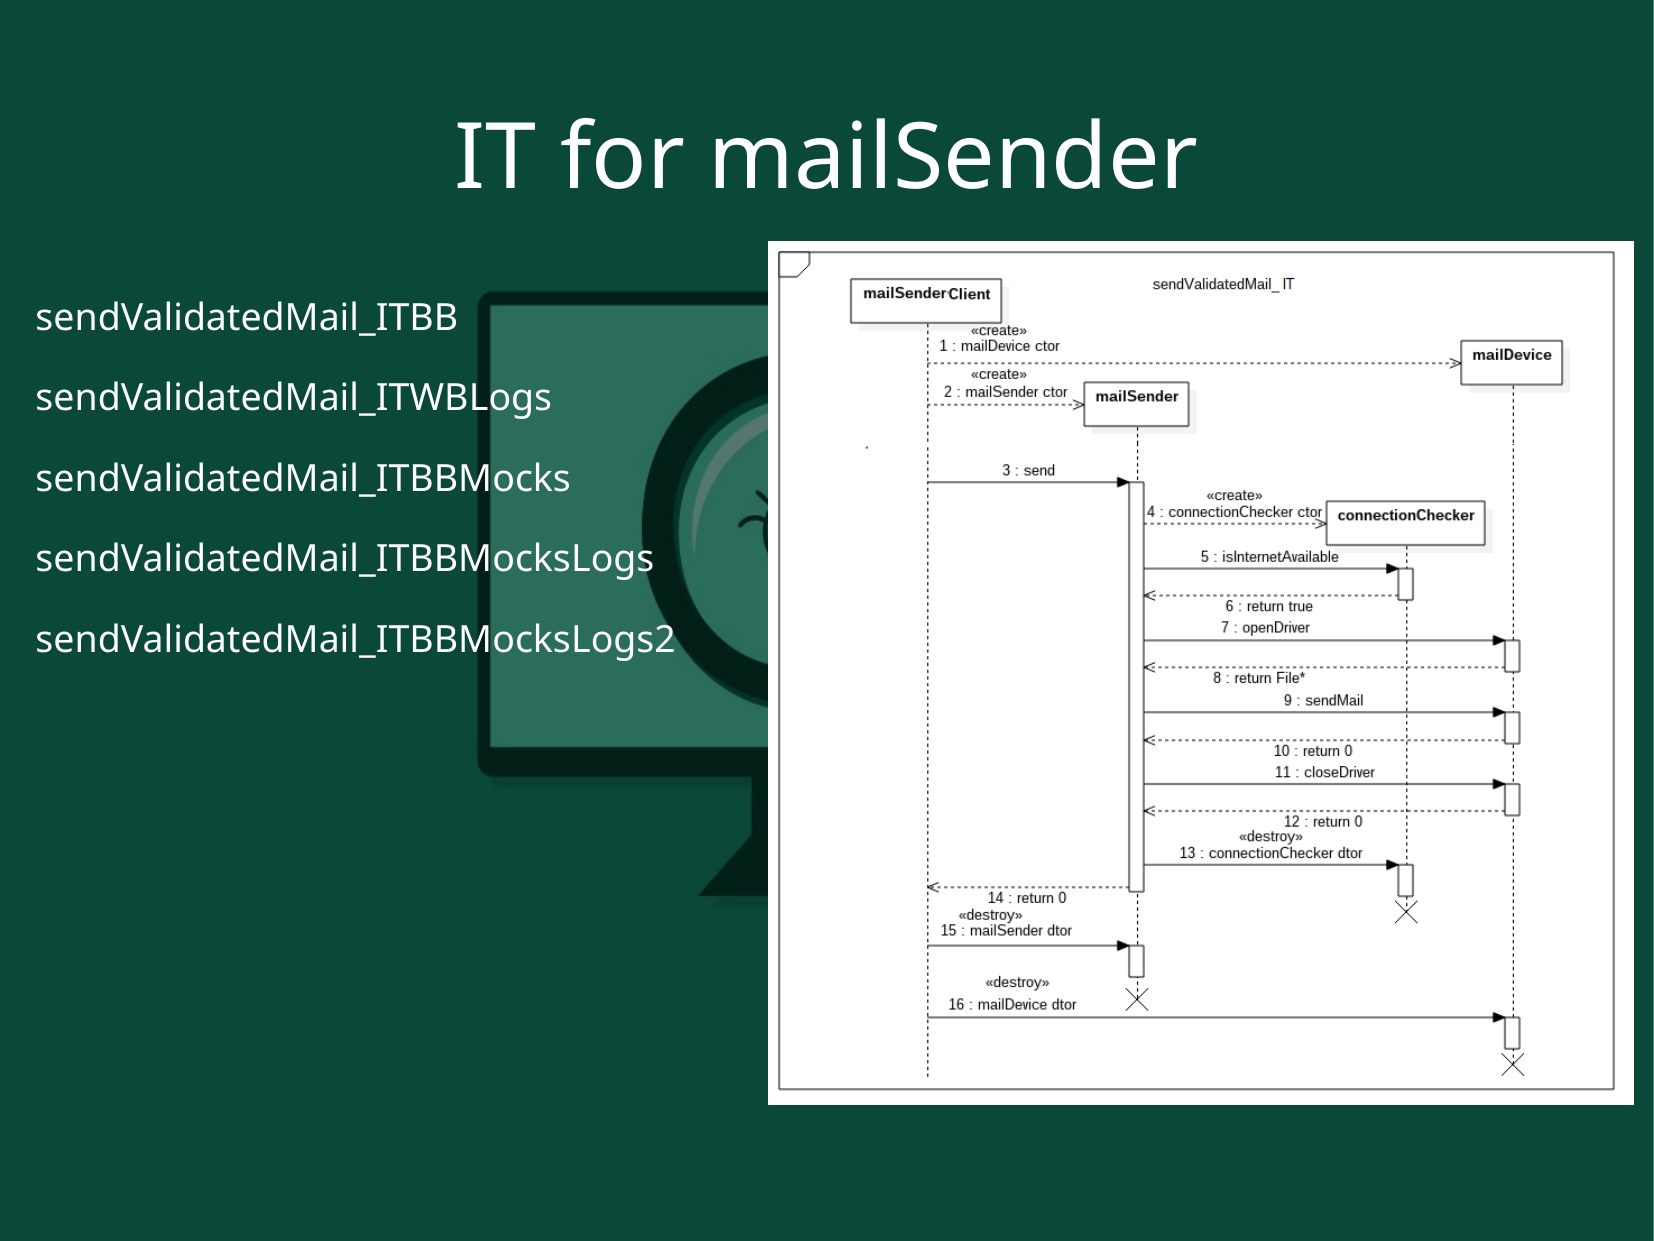

# IT for mailSender
sendValidatedMail_ITBB
sendValidatedMail_ITWBLogs
sendValidatedMail_ITBBMocks
sendValidatedMail_ITBBMocksLogs
sendValidatedMail_ITBBMocksLogs2